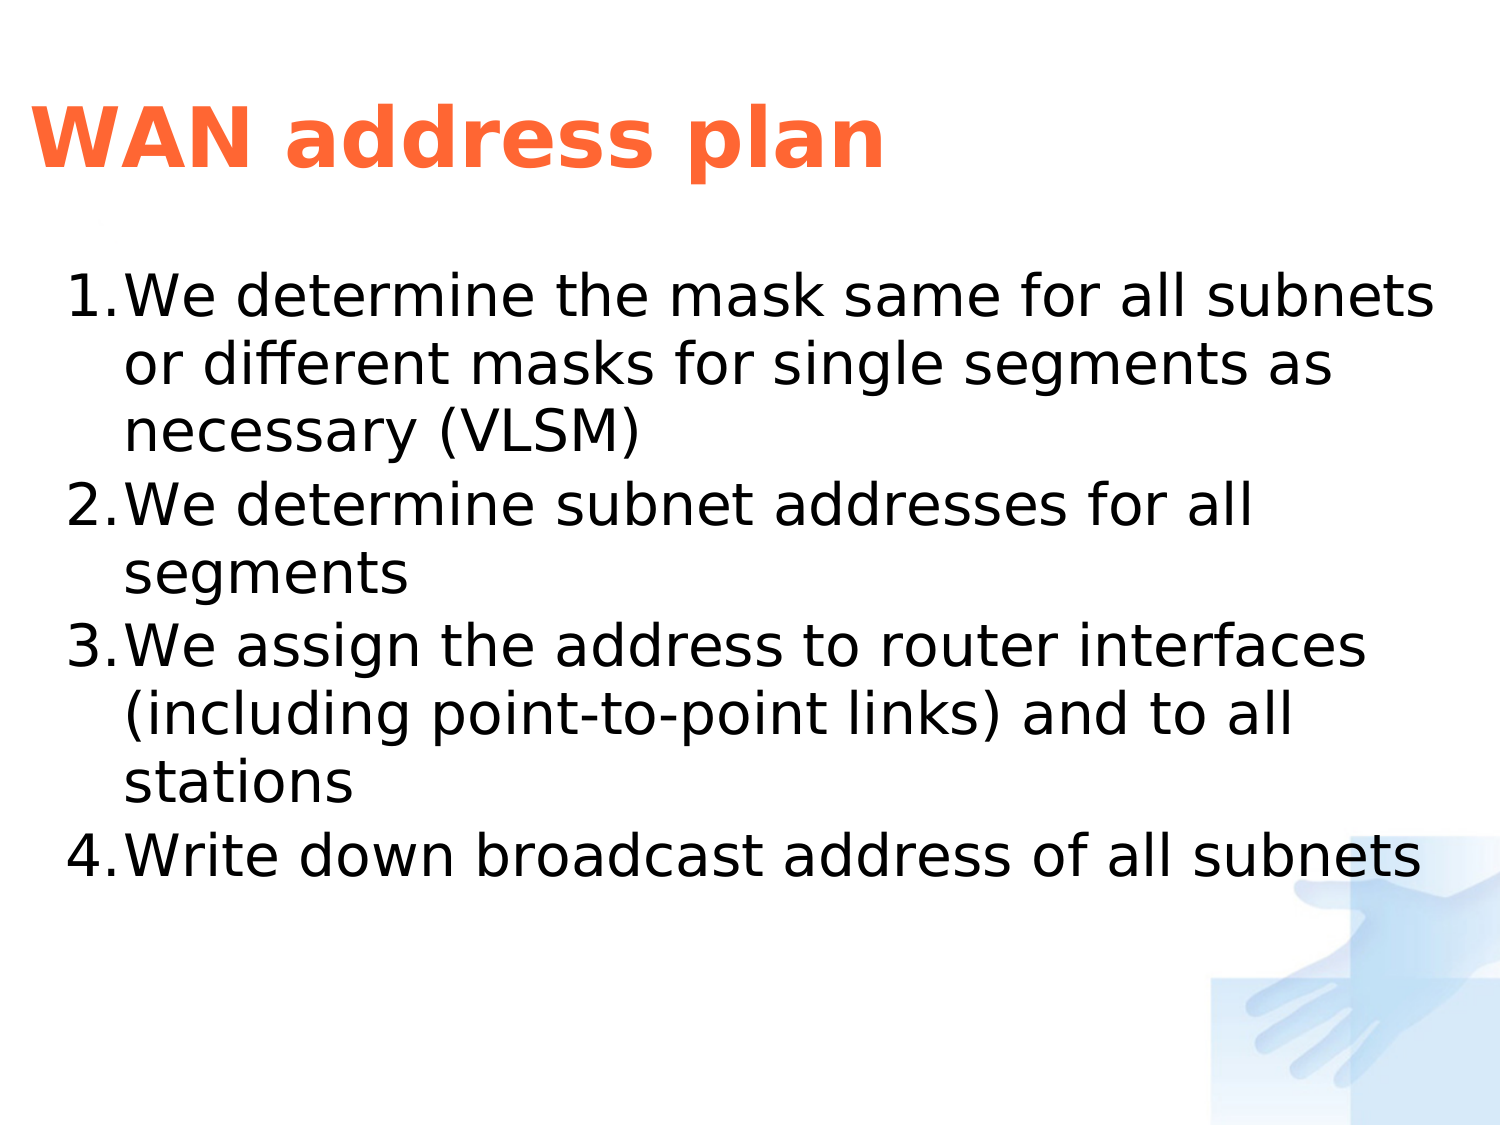

# WAN address plan
We determine the mask same for all subnets or different masks for single segments as necessary (VLSM)
We determine subnet addresses for all segments
We assign the address to router interfaces (including point-to-point links) and to all stations
Write down broadcast address of all subnets